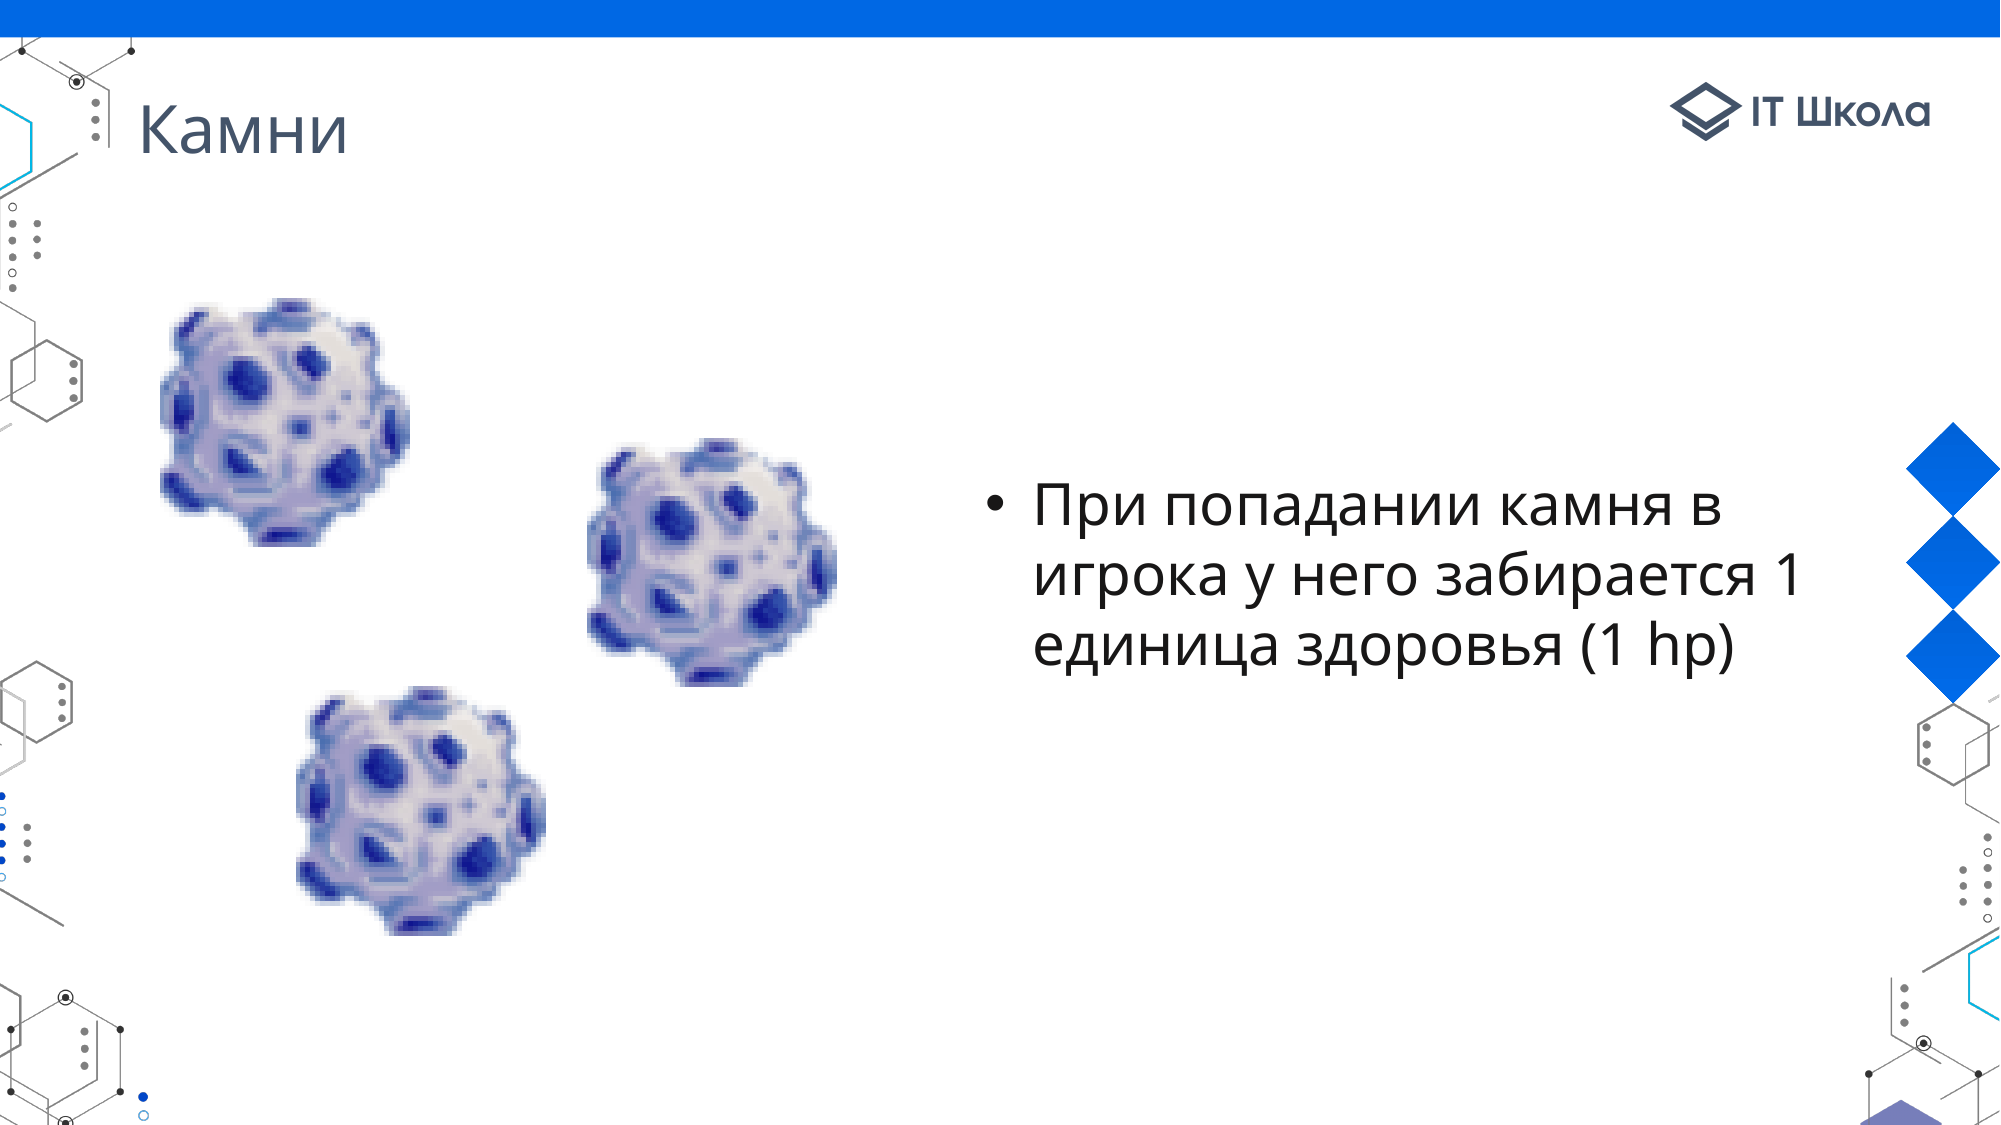

# Камни
При попадании камня в игрока у него забирается 1 единица здоровья (1 hp)